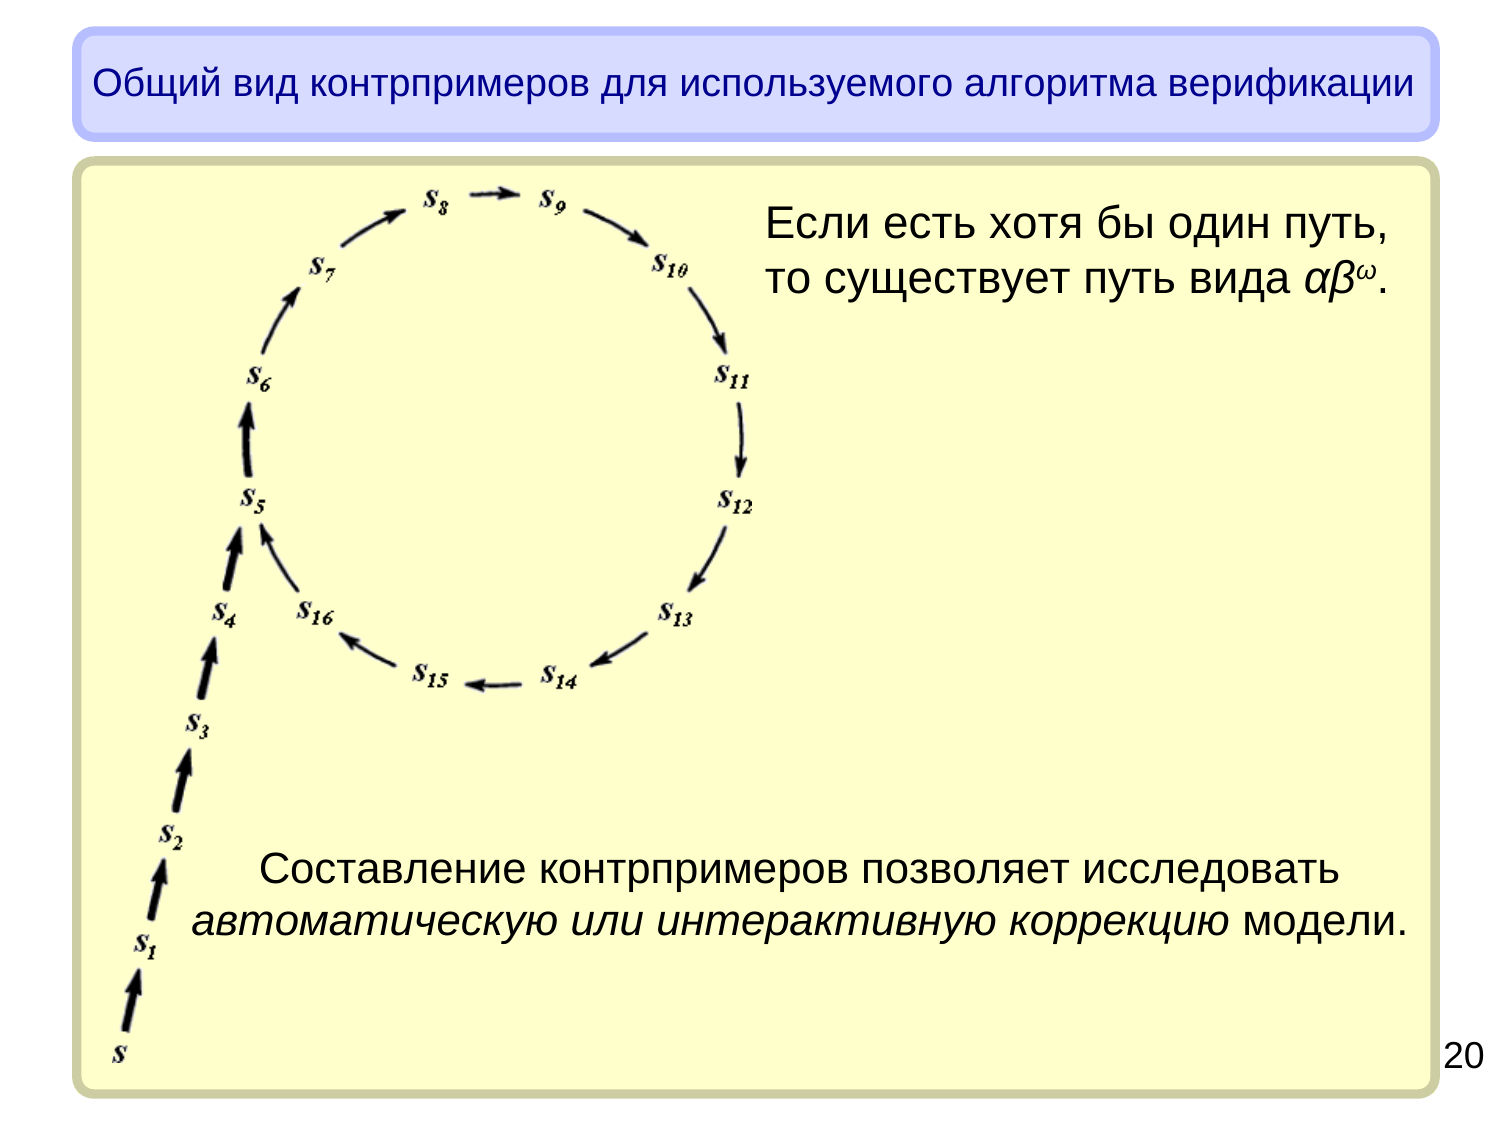

# Общий вид контрпримеров для используемого алгоритма верификации
Если есть хотя бы один путь,
то существует путь вида αβω.
Составление контрпримеров позволяет исследовать автоматическую или интерактивную коррекцию модели.
20